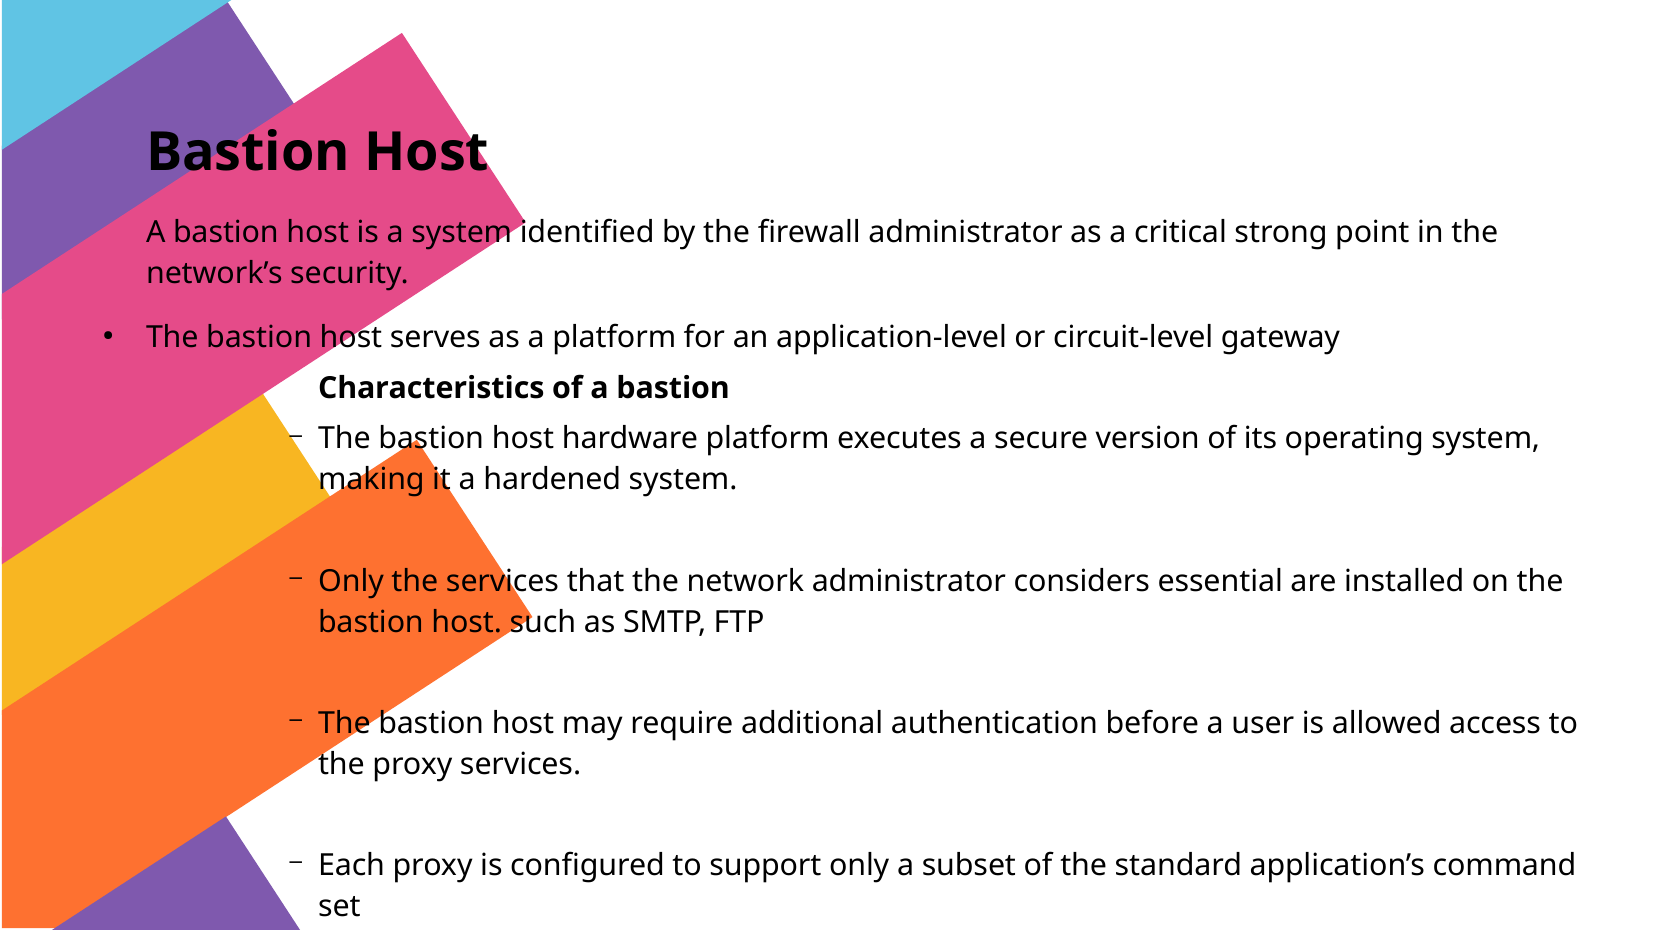

# Bastion Host
A bastion host is a system identified by the firewall administrator as a critical strong point in the network’s security.
The bastion host serves as a platform for an application-level or circuit-level gateway
Characteristics of a bastion
The bastion host hardware platform executes a secure version of its operating system, making it a hardened system.
Only the services that the network administrator considers essential are installed on the bastion host. such as SMTP, FTP
The bastion host may require additional authentication before a user is allowed access to the proxy services.
Each proxy is configured to support only a subset of the standard application’s command set